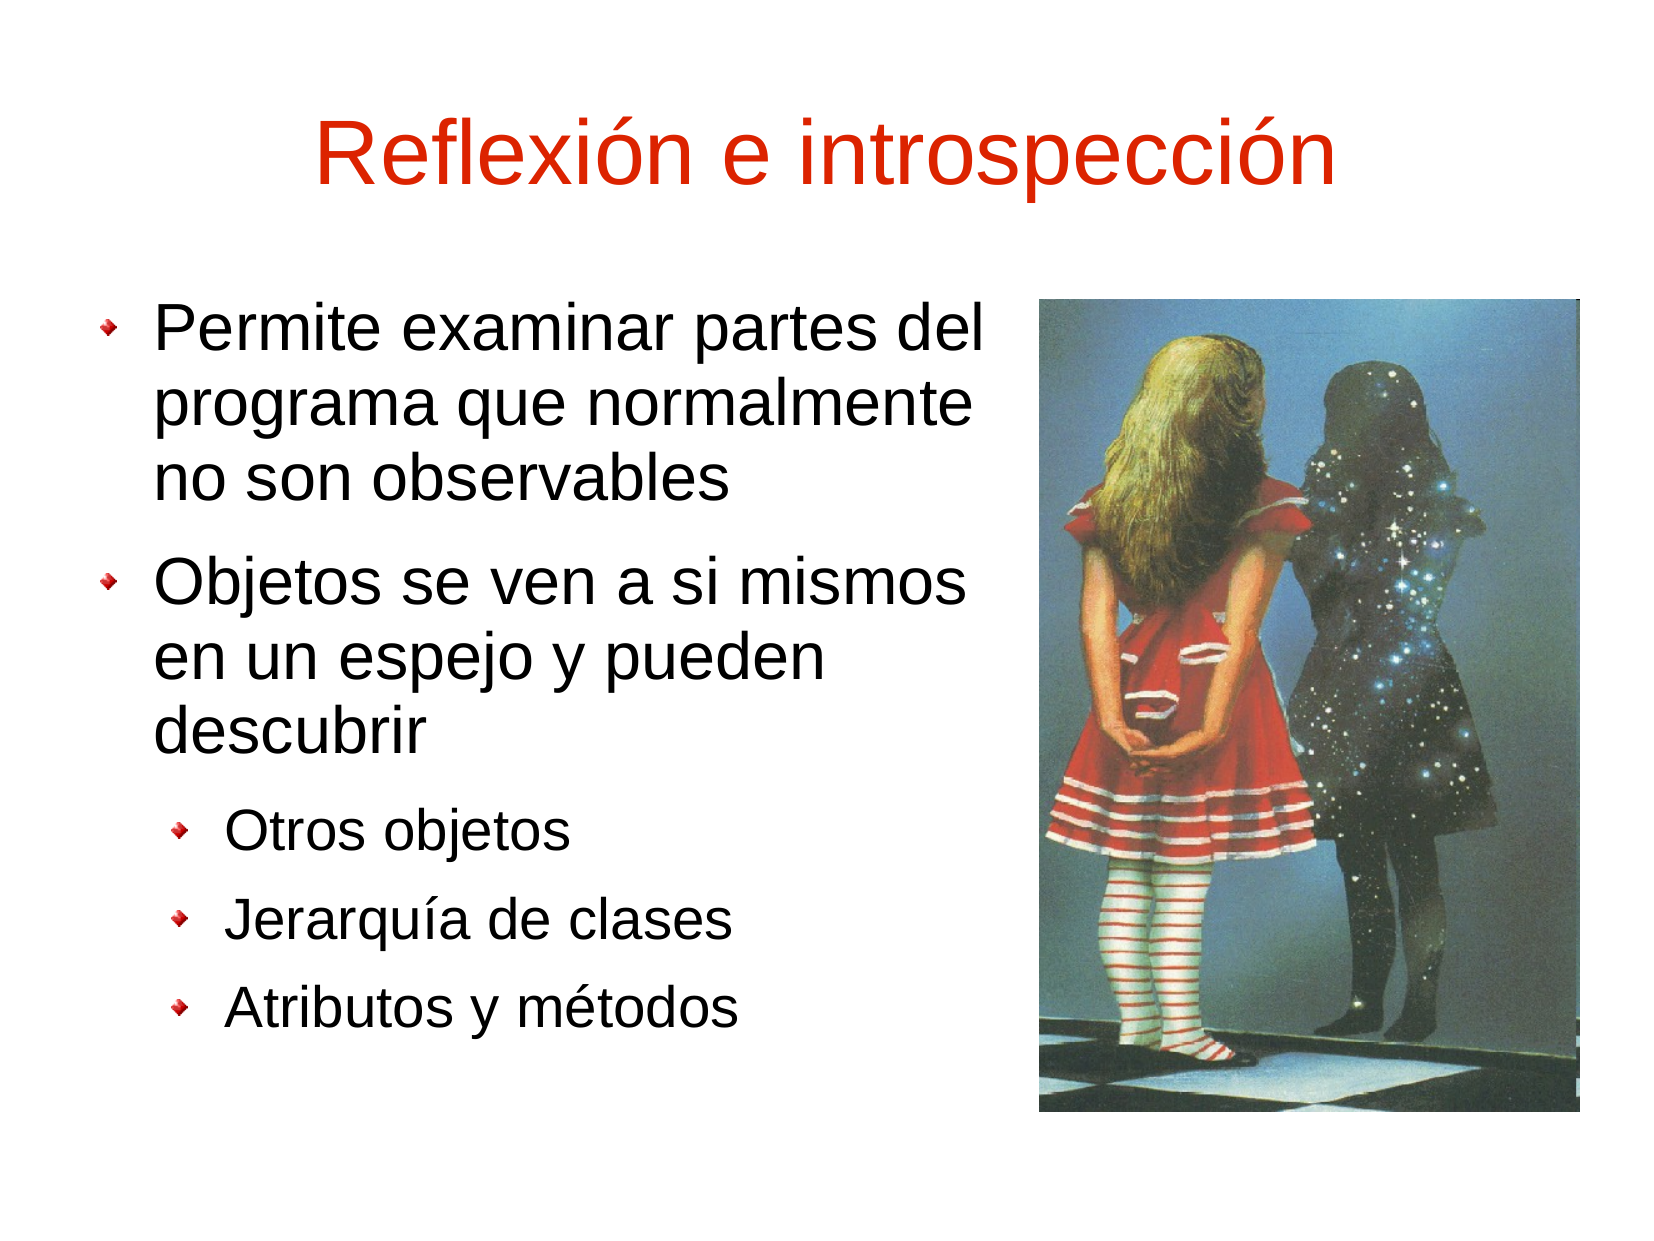

# Reflexión e introspección
Permite examinar partes del programa que normalmente no son observables
Objetos se ven a si mismos en un espejo y pueden descubrir
Otros objetos
Jerarquía de clases
Atributos y métodos